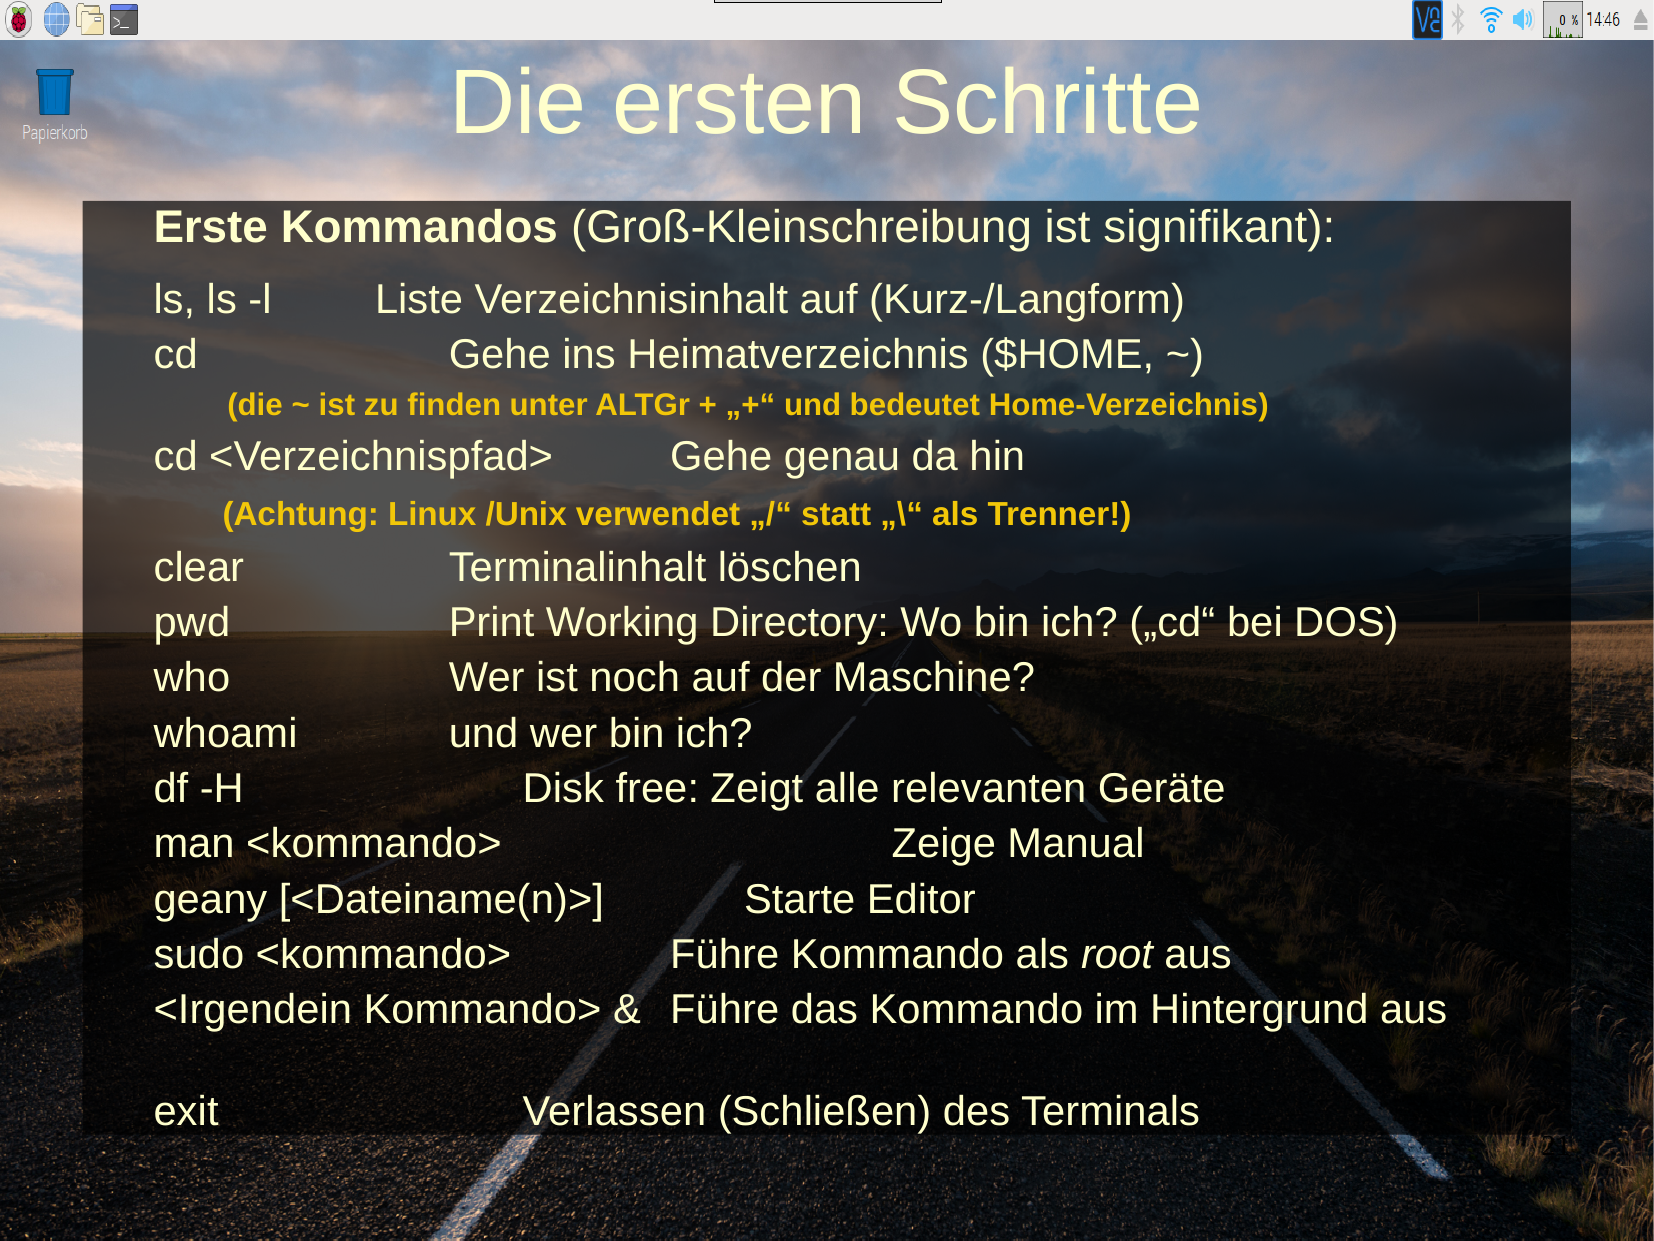

# Die ersten Schritte
Erste Kommandos (Groß-Kleinschreibung ist signifikant):
ls, ls -l 		Liste Verzeichnisinhalt auf (Kurz-/Langform)
cd				Gehe ins Heimatverzeichnis ($HOME, ~)
	(die ~ ist zu finden unter ALTGr + „+“ und bedeutet Home-Verzeichnis)
cd <Verzeichnispfad>		Gehe genau da hin
 (Achtung: Linux /Unix verwendet „/“ statt „\“ als Trenner!)
clear			Terminalinhalt löschen
pwd			Print Working Directory: Wo bin ich? („cd“ bei DOS)
who			Wer ist noch auf der Maschine?
whoami 		und wer bin ich?
df -H				Disk free: Zeigt alle relevanten Geräte
man <kommando>				 		Zeige Manual
geany [<Dateiname(n)>]		Starte Editor
sudo <kommando>	 		Führe Kommando als root aus
<Irgendein Kommando> & 	Führe das Kommando im Hintergrund aus
exit				 	Verlassen (Schließen) des Terminals
21